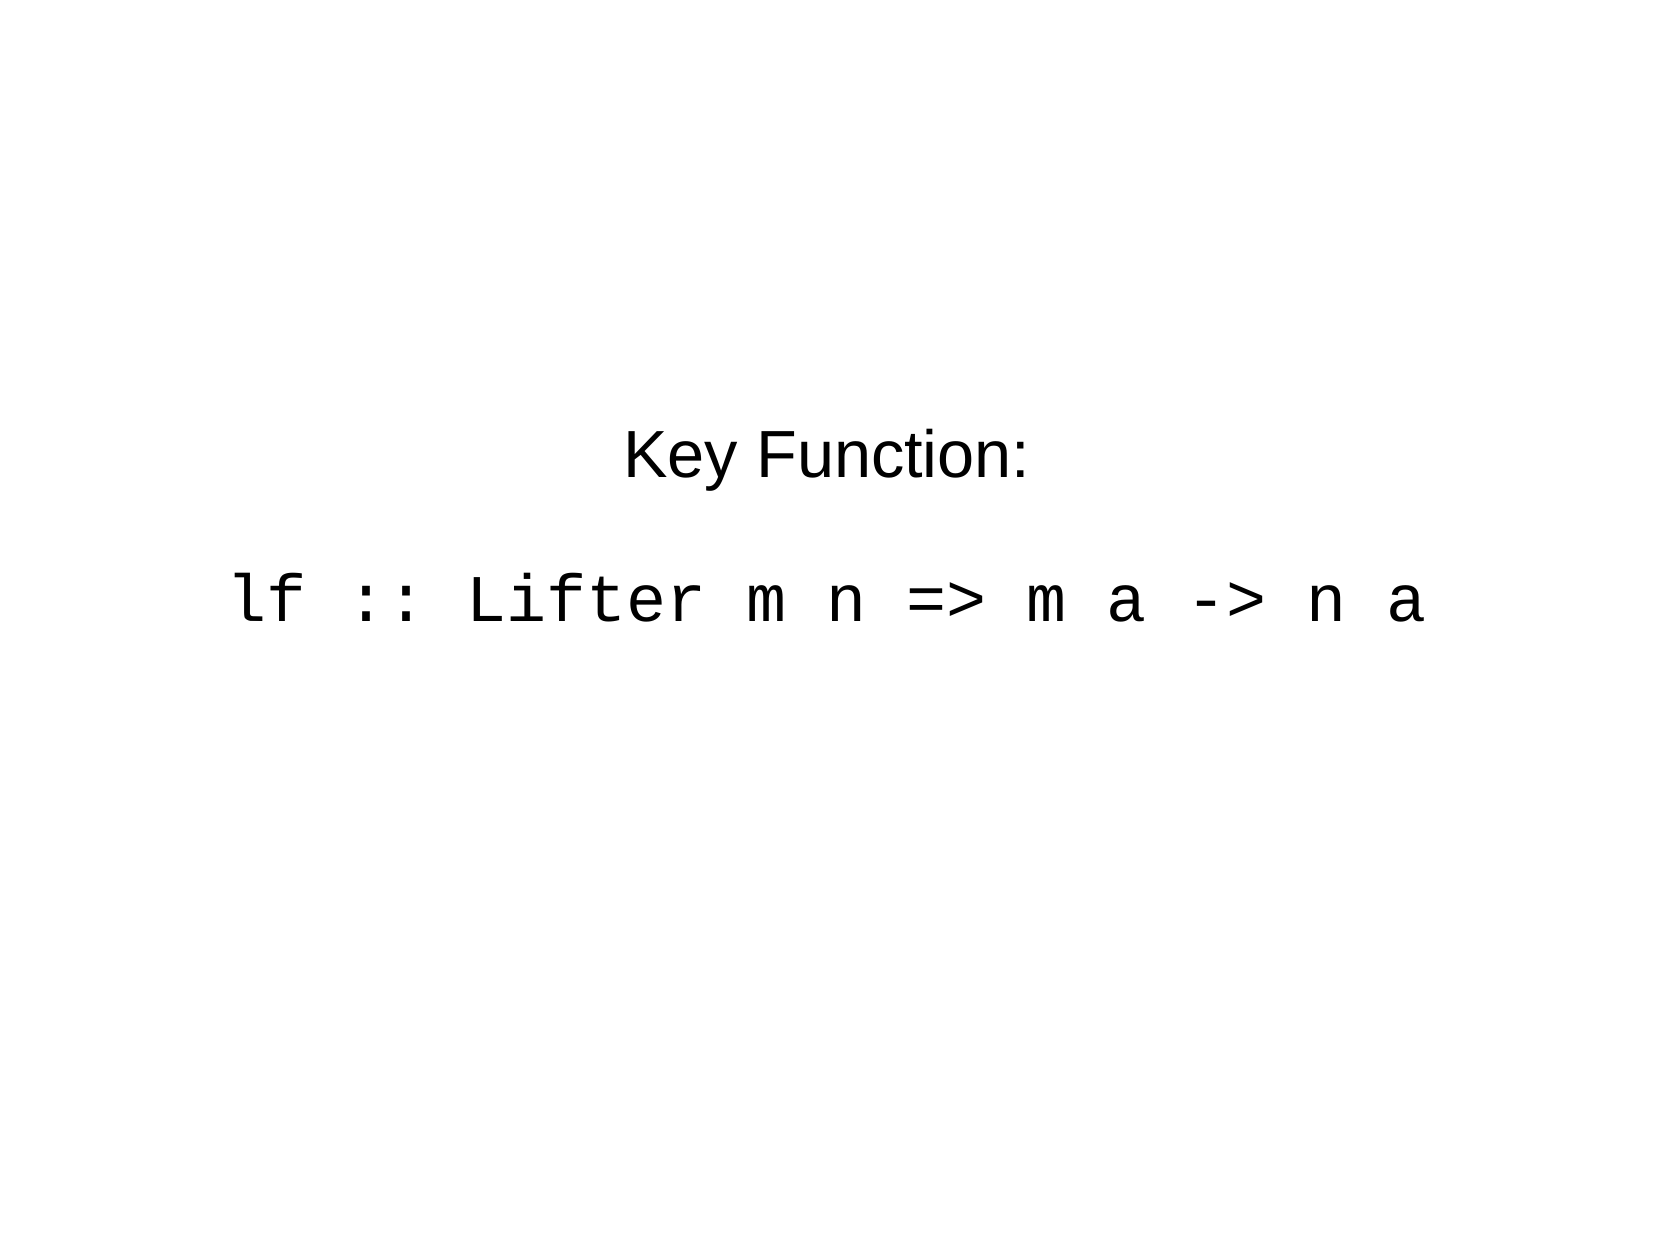

# Key Function:
lf :: Lifter m n => m a -> n a